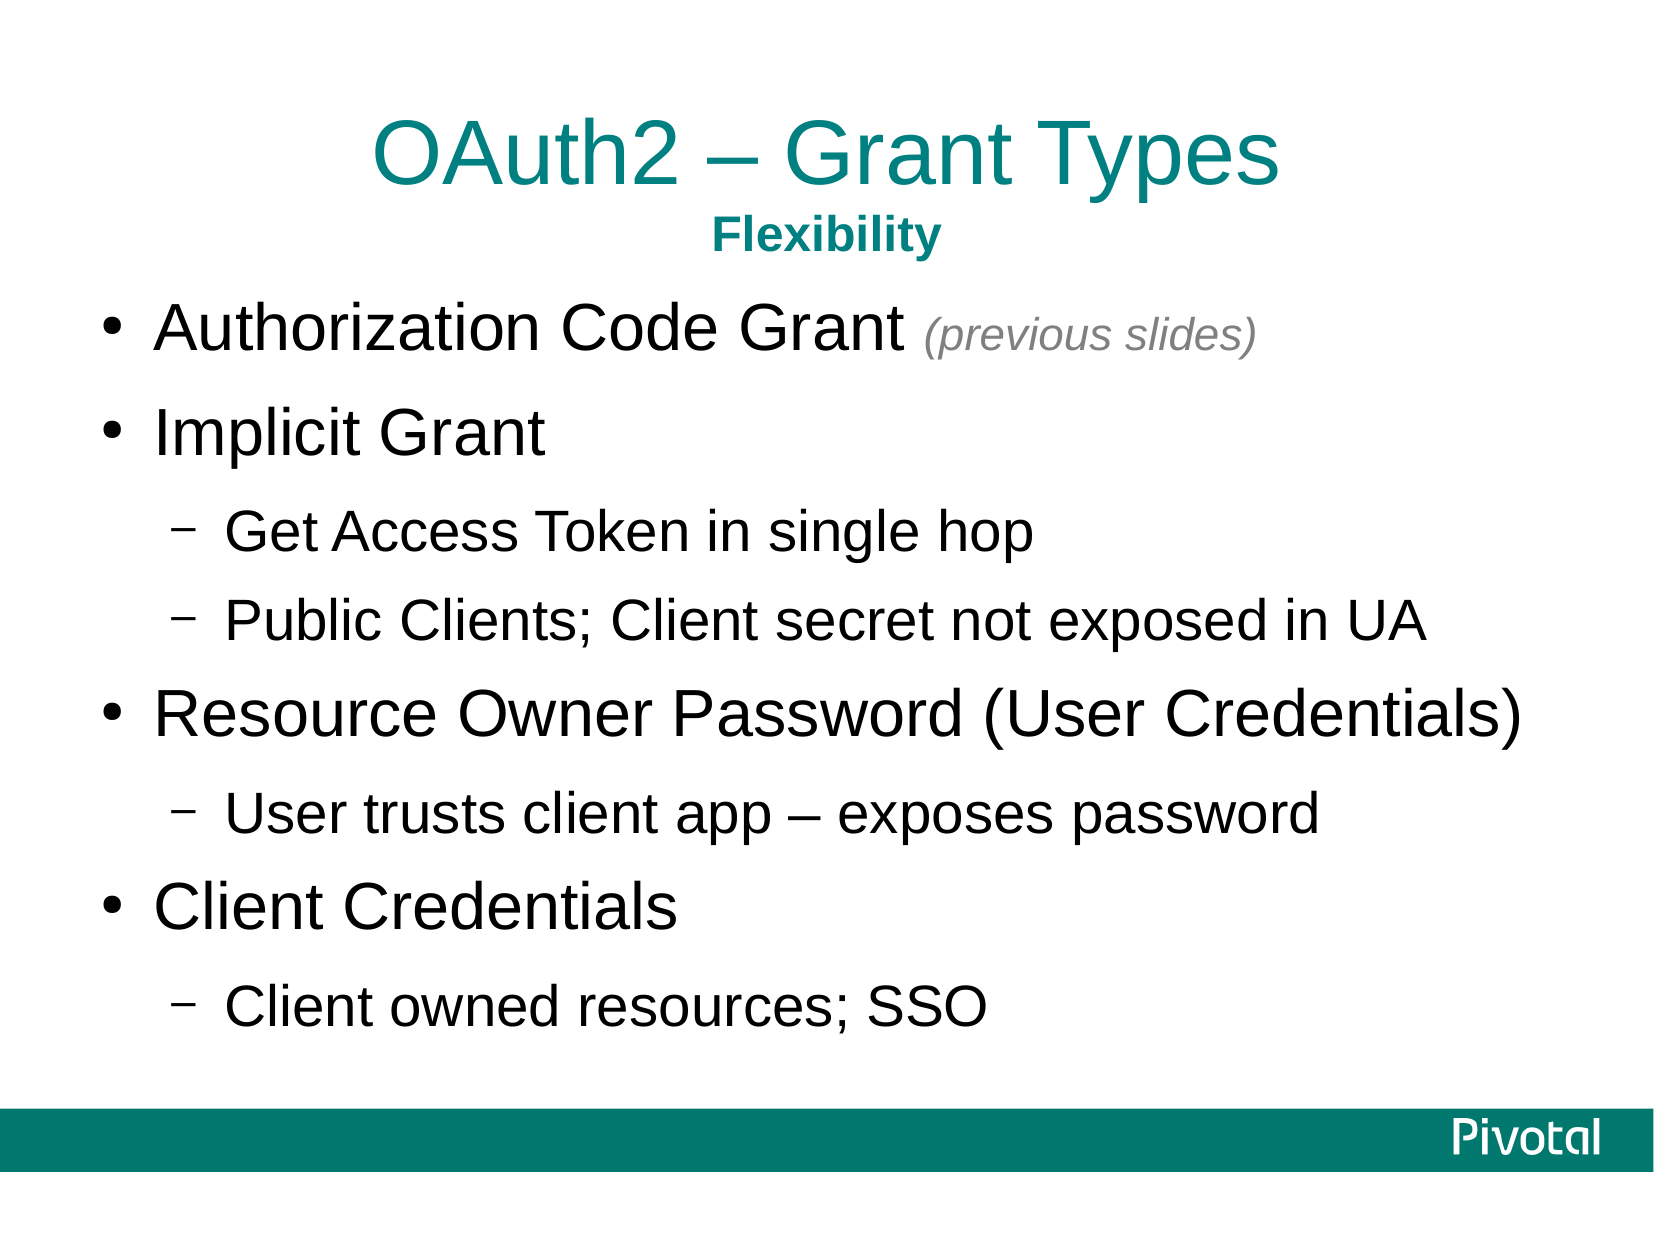

# OAuth2 – Grant Types
Flexibility
Authorization Code Grant (previous slides)
Implicit Grant
Get Access Token in single hop
Public Clients; Client secret not exposed in UA
Resource Owner Password (User Credentials)
User trusts client app – exposes password
Client Credentials
Client owned resources; SSO